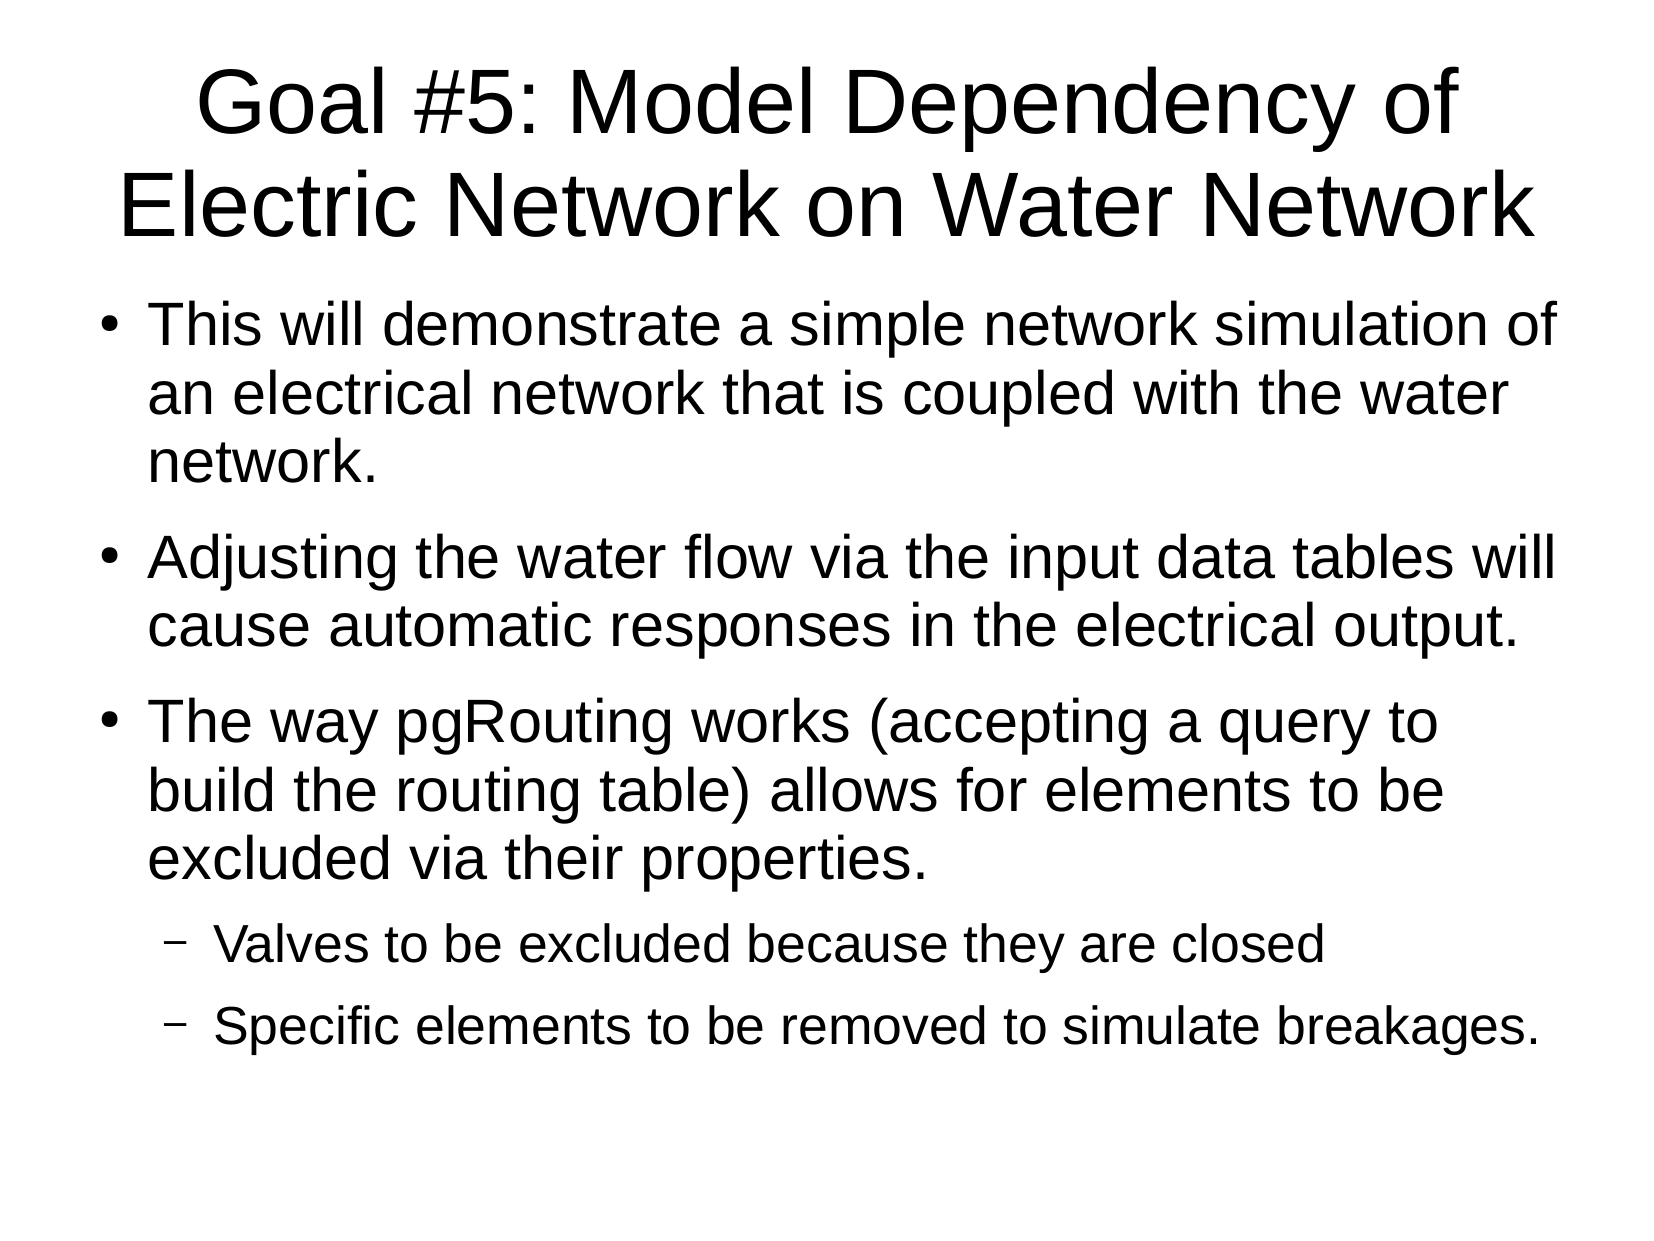

# Goal #5: Model Dependency of Electric Network on Water Network
This will demonstrate a simple network simulation of an electrical network that is coupled with the water network.
Adjusting the water flow via the input data tables will cause automatic responses in the electrical output.
The way pgRouting works (accepting a query to build the routing table) allows for elements to be excluded via their properties.
Valves to be excluded because they are closed
Specific elements to be removed to simulate breakages.